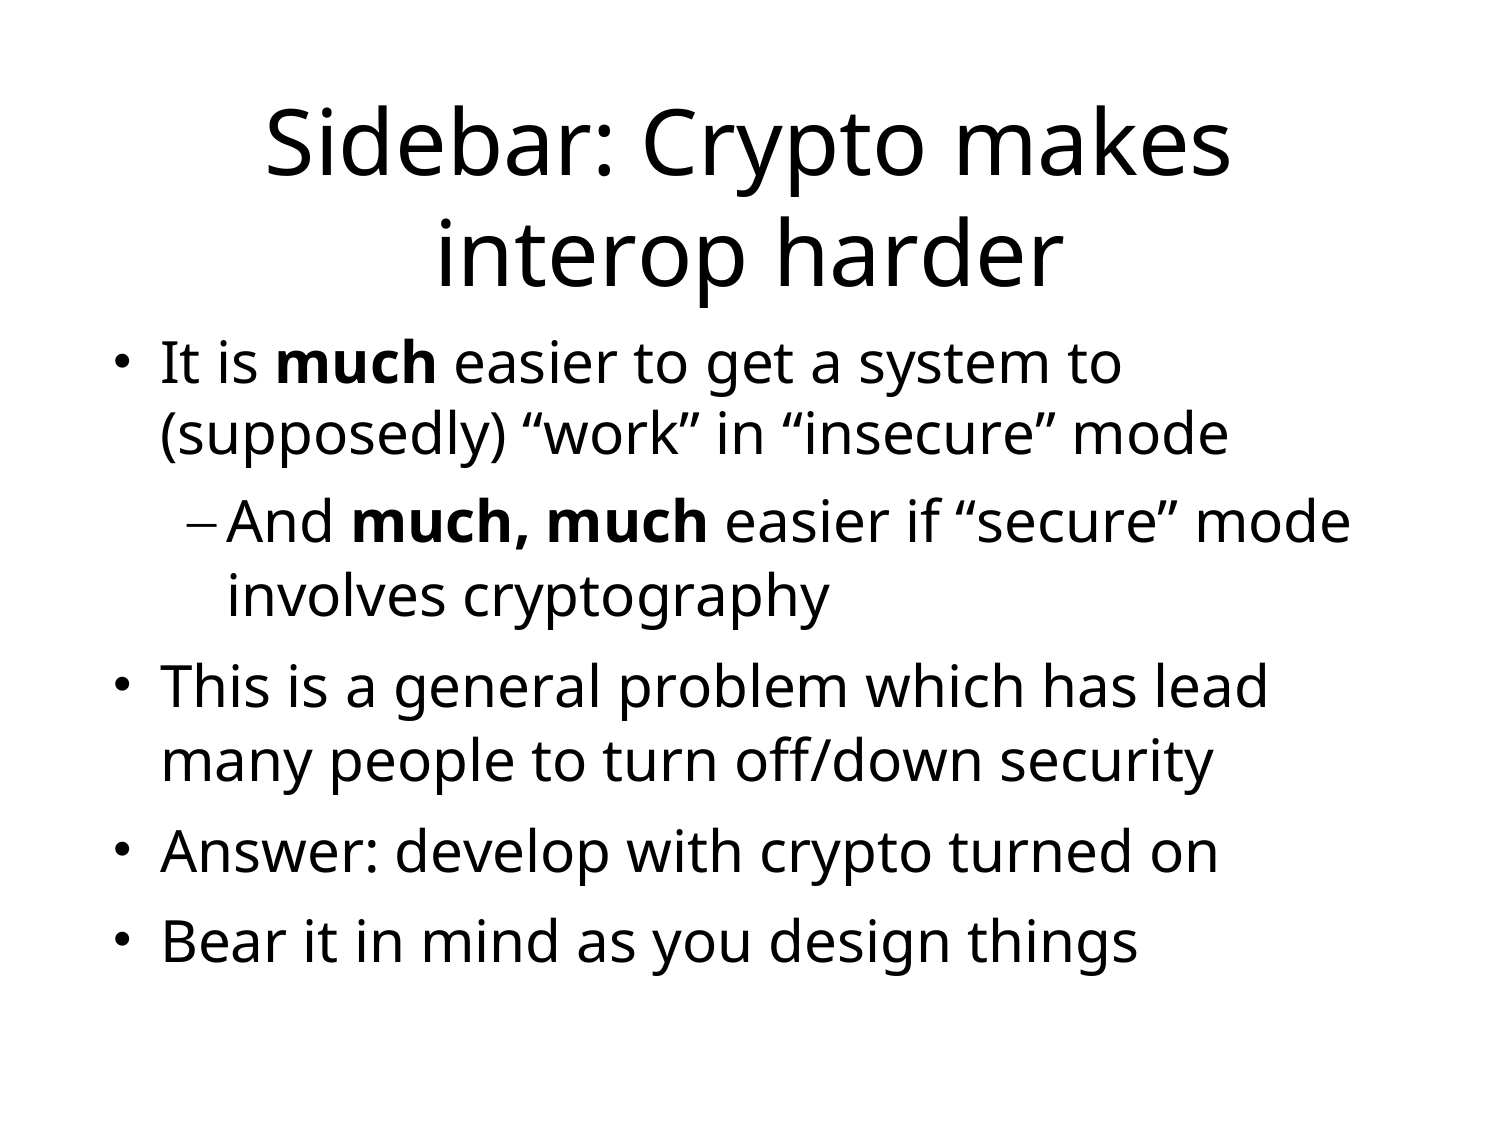

# Sidebar: Crypto makes interop harder
It is much easier to get a system to (supposedly) “work” in “insecure” mode
And much, much easier if “secure” mode involves cryptography
This is a general problem which has lead many people to turn off/down security
Answer: develop with crypto turned on
Bear it in mind as you design things